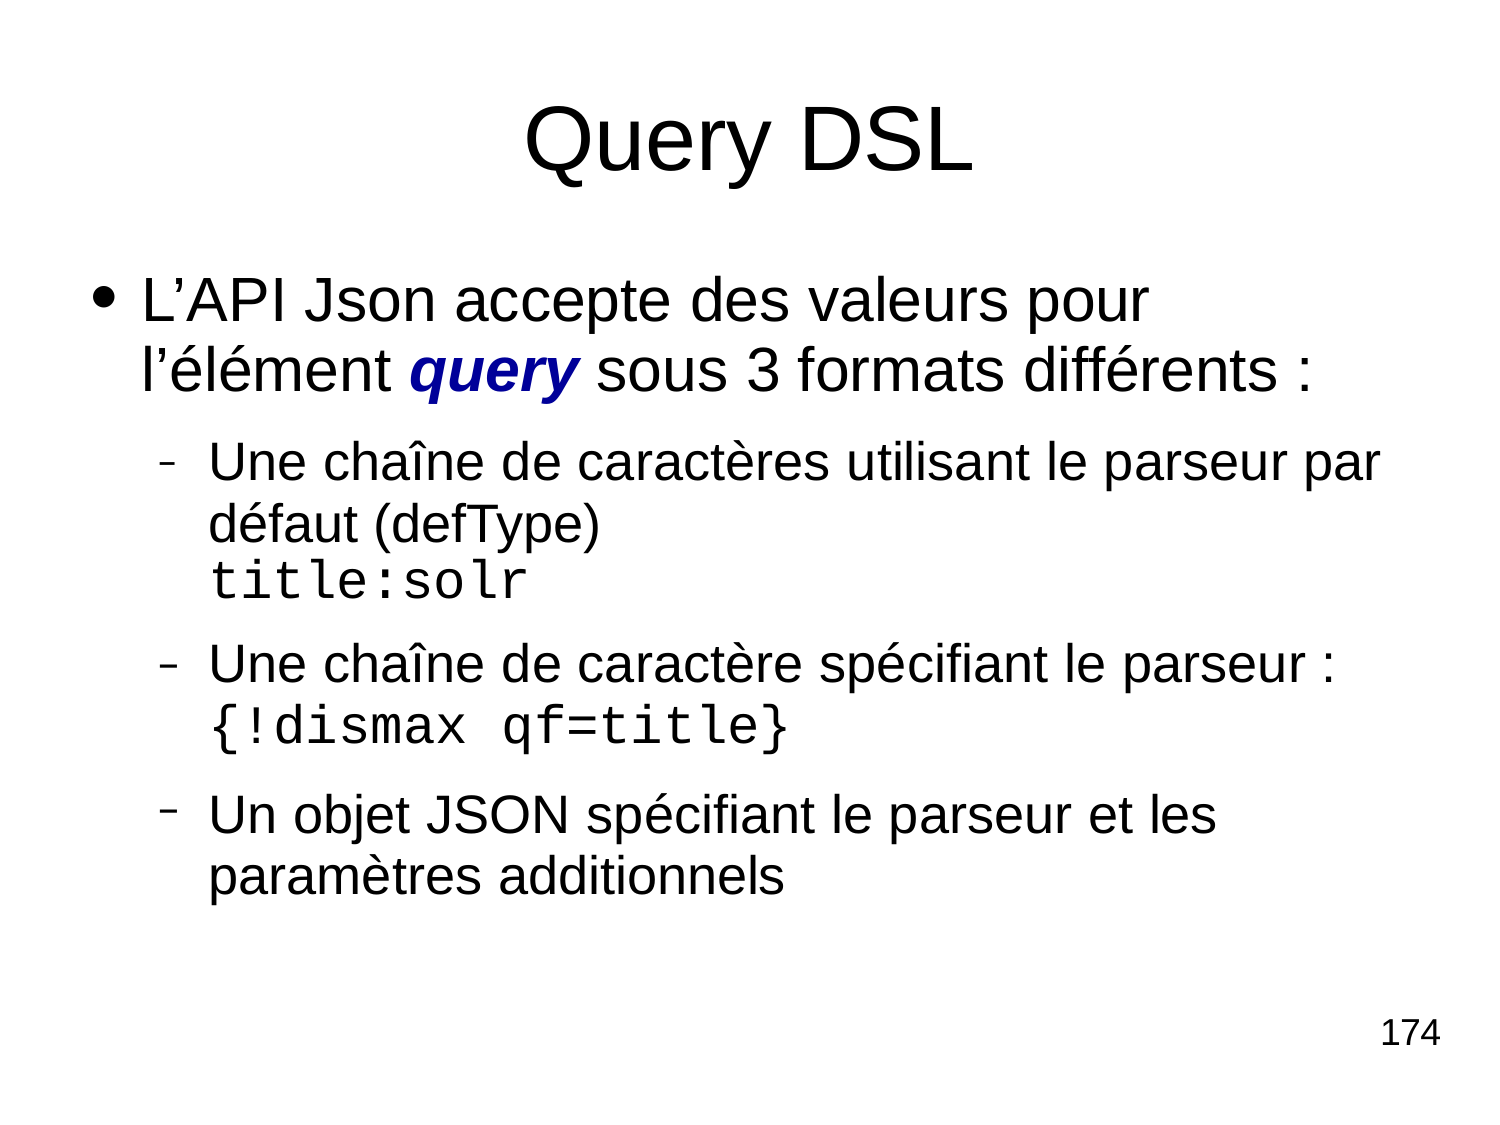

# Query DSL
L’API Json accepte des valeurs pour l’élément query sous 3 formats différents :
●
–	Une chaîne de caractères utilisant le parseur par défaut (defType)
title:solr
Une chaîne de caractère spécifiant le parseur :
{!dismax qf=title}
Un objet JSON spécifiant le parseur et les paramètres additionnels
–
–
174